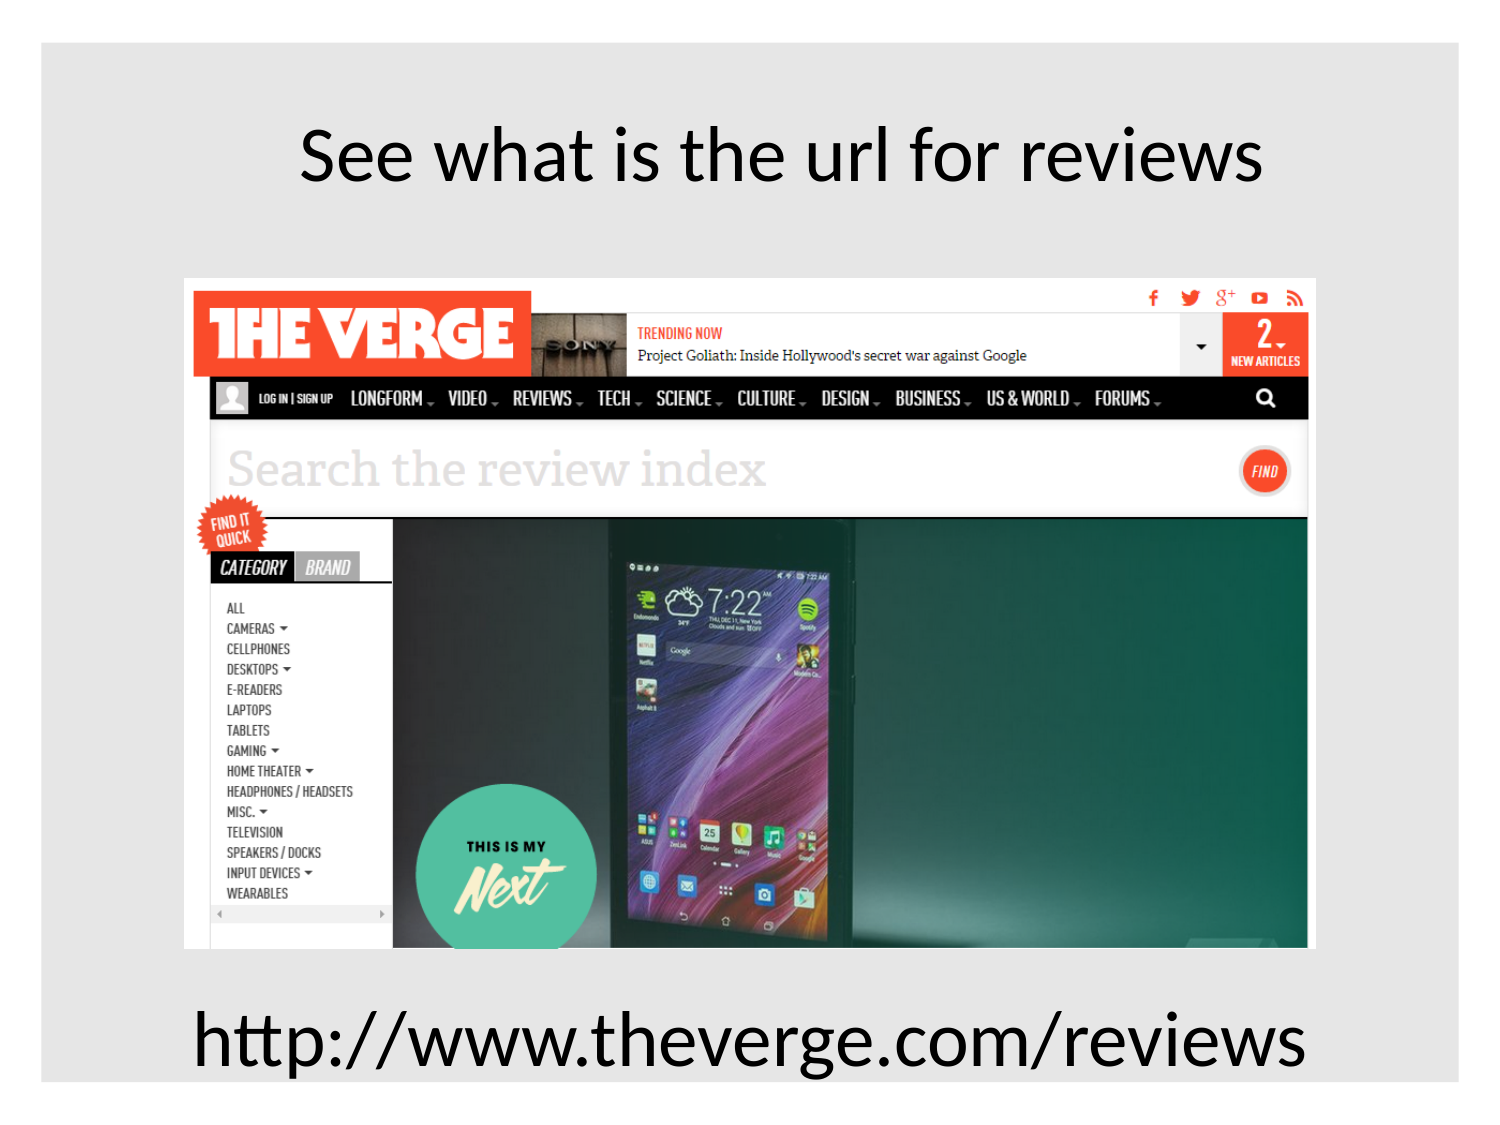

See what is the url for reviews
http://www.theverge.com/reviews